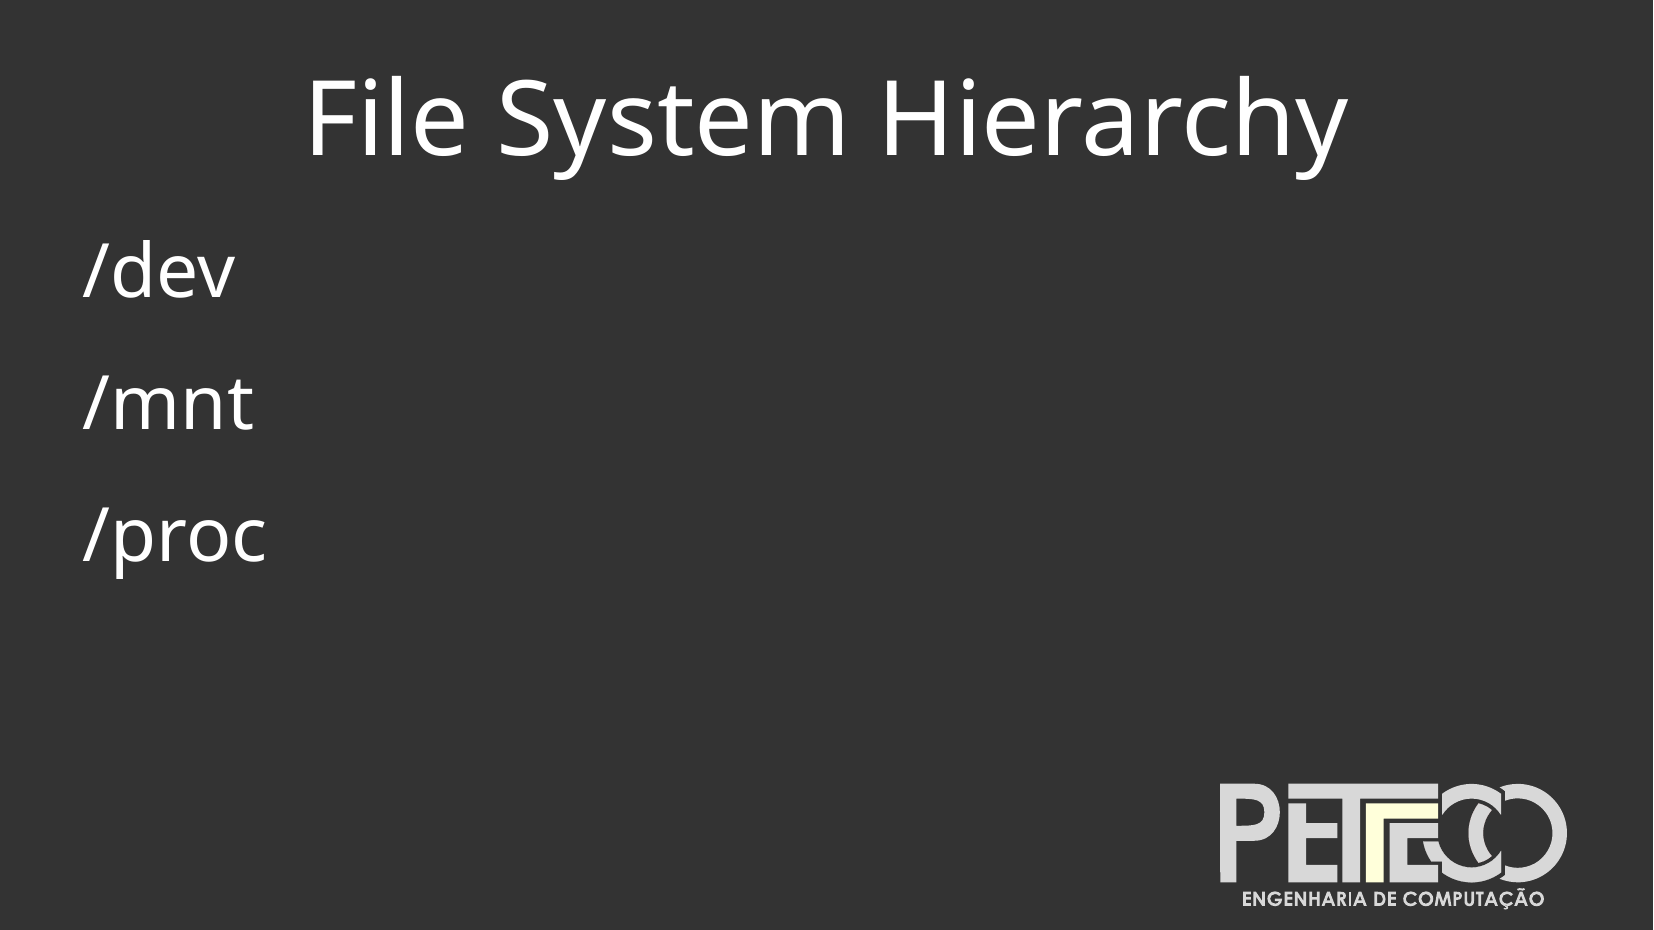

# File System Hierarchy
/dev
/mnt
/proc